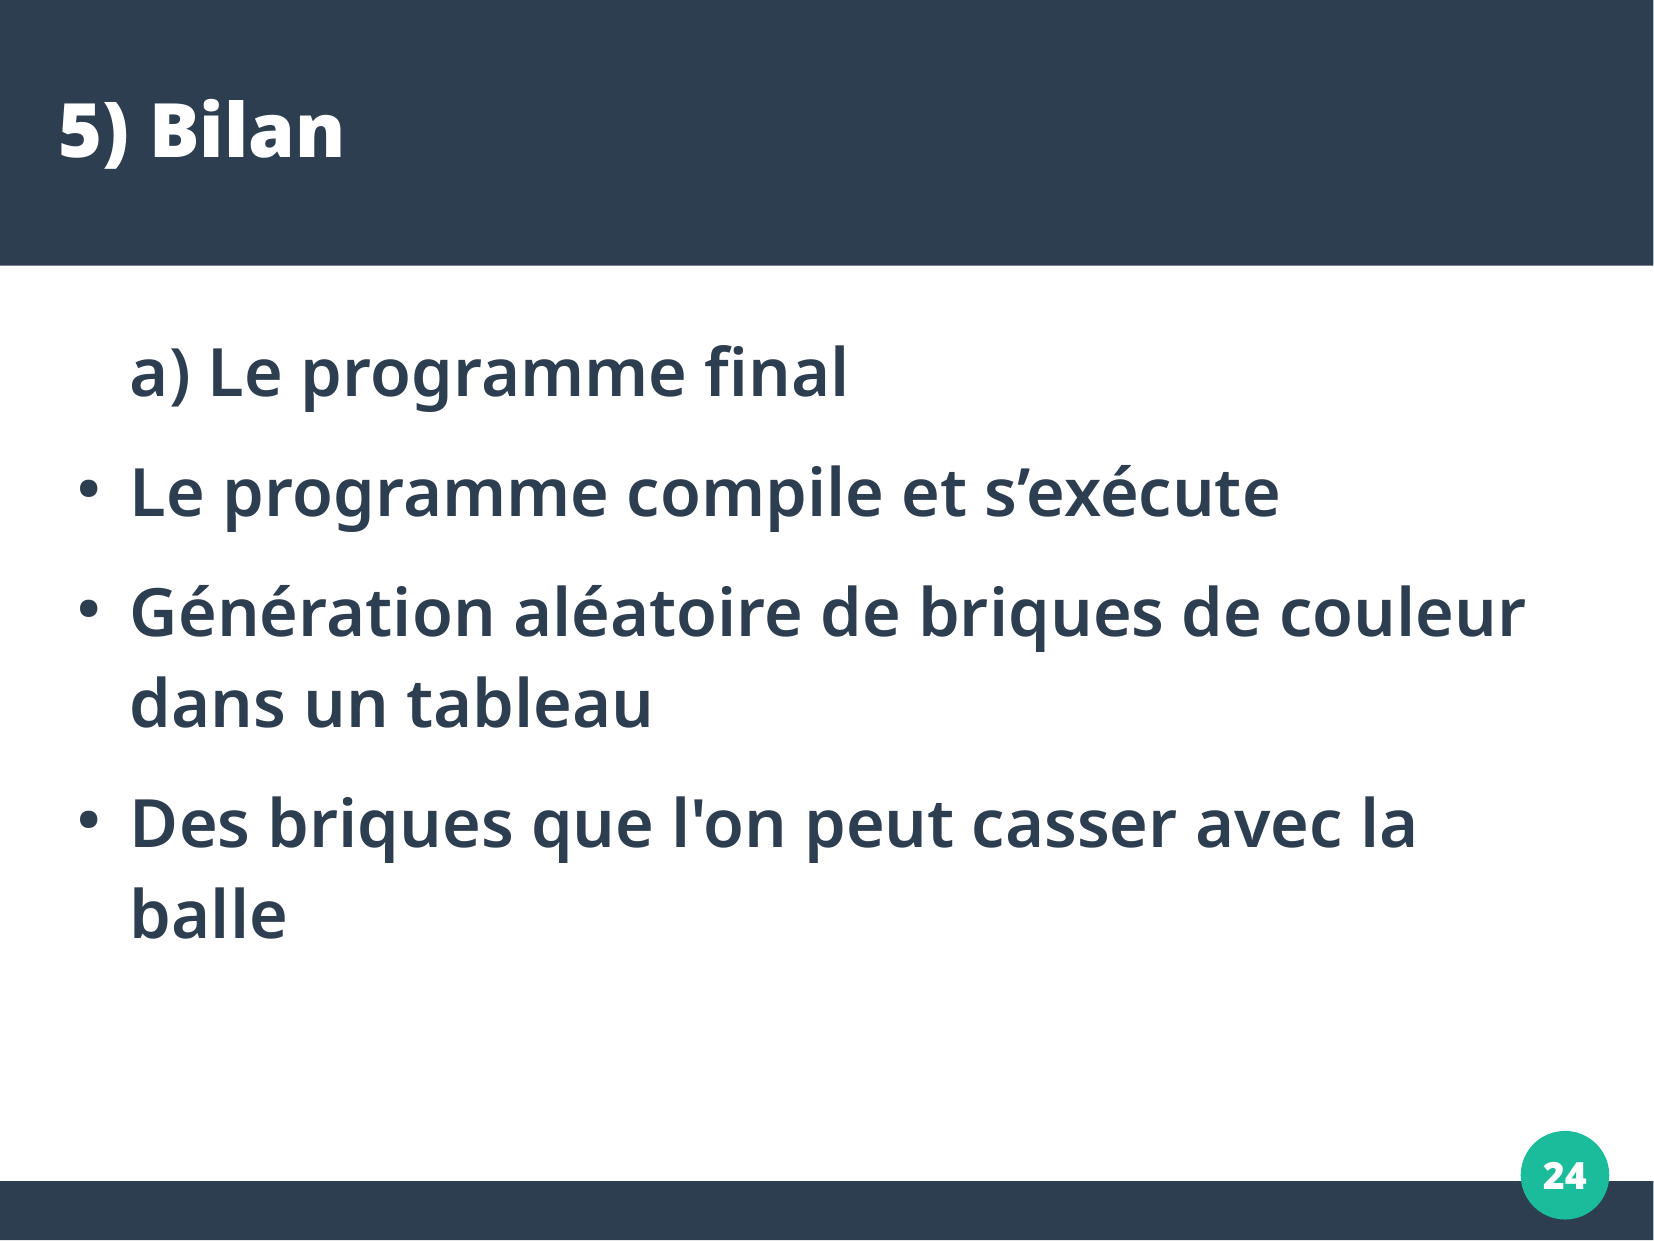

# 5) Bilan
a) Le programme final
Le programme compile et s’exécute
Génération aléatoire de briques de couleur dans un tableau
Des briques que l'on peut casser avec la balle
24